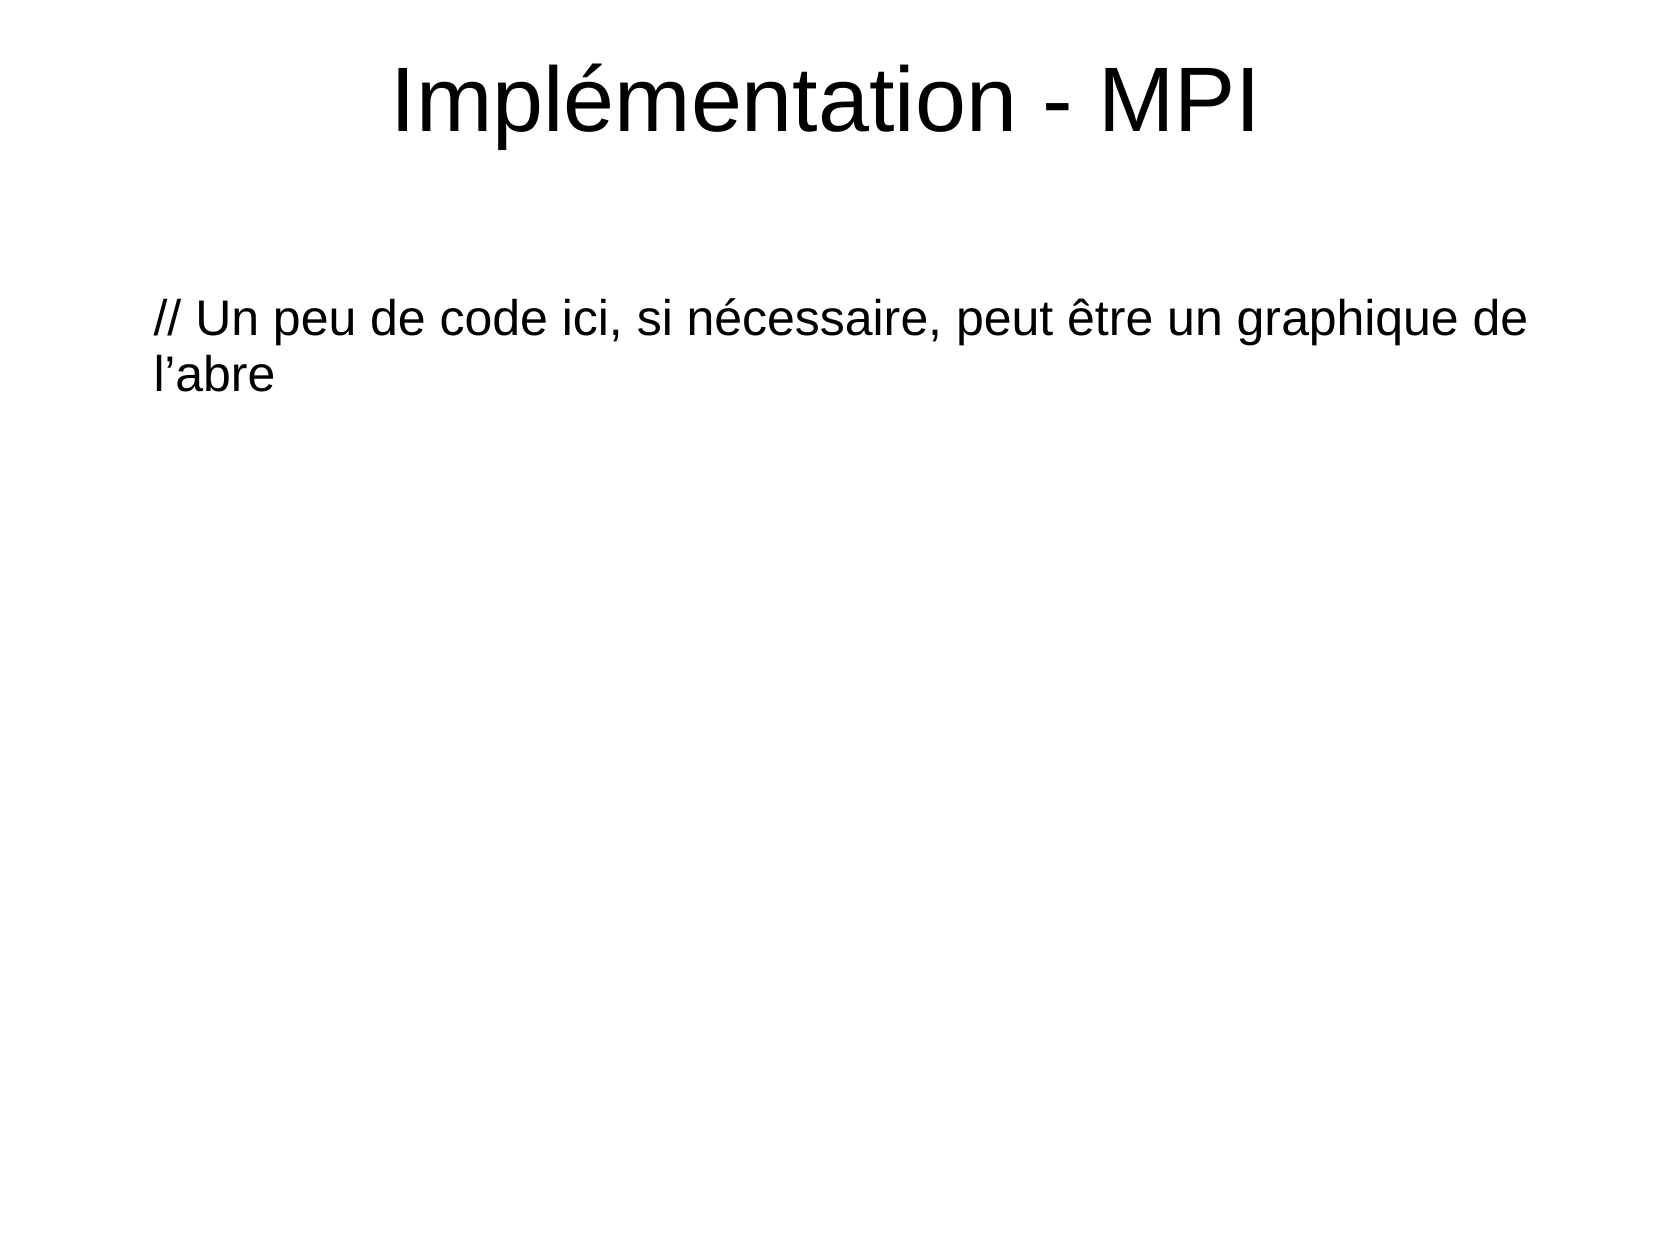

# Implémentation - MPI
// Un peu de code ici, si nécessaire, peut être un graphique de l’abre